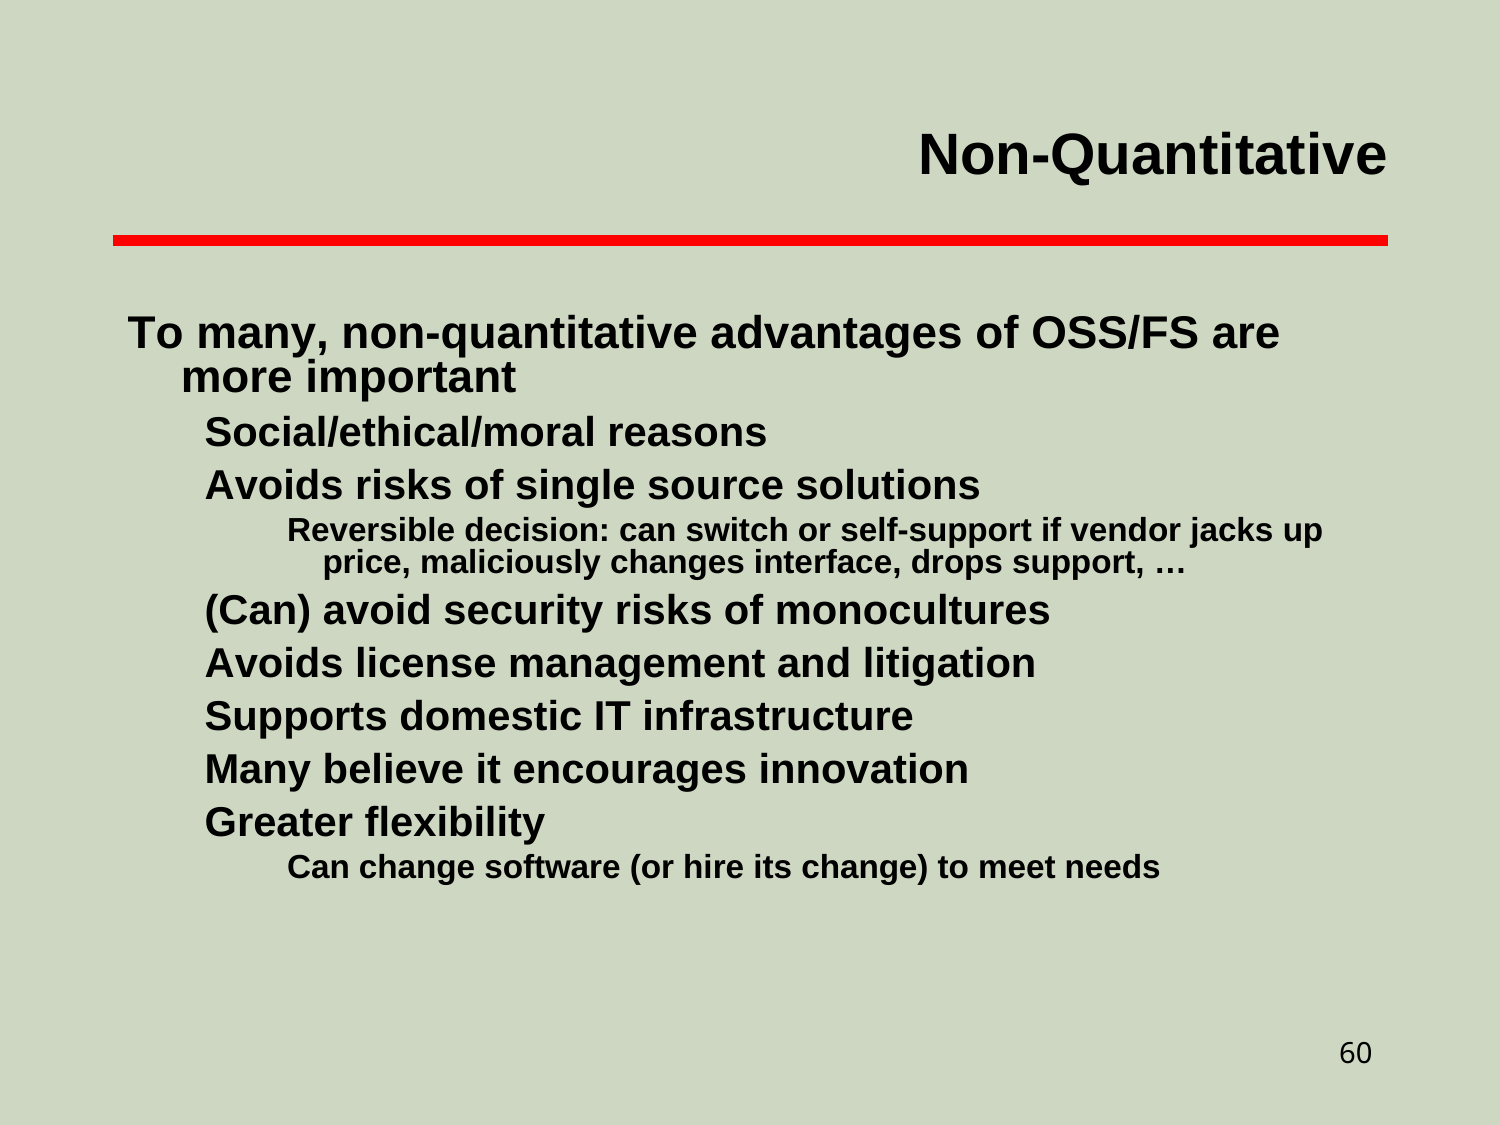

# Non-Quantitative
To many, non-quantitative advantages of OSS/FS are more important
Social/ethical/moral reasons
Avoids risks of single source solutions
Reversible decision: can switch or self-support if vendor jacks up price, maliciously changes interface, drops support, …
(Can) avoid security risks of monocultures
Avoids license management and litigation
Supports domestic IT infrastructure
Many believe it encourages innovation
Greater flexibility
Can change software (or hire its change) to meet needs